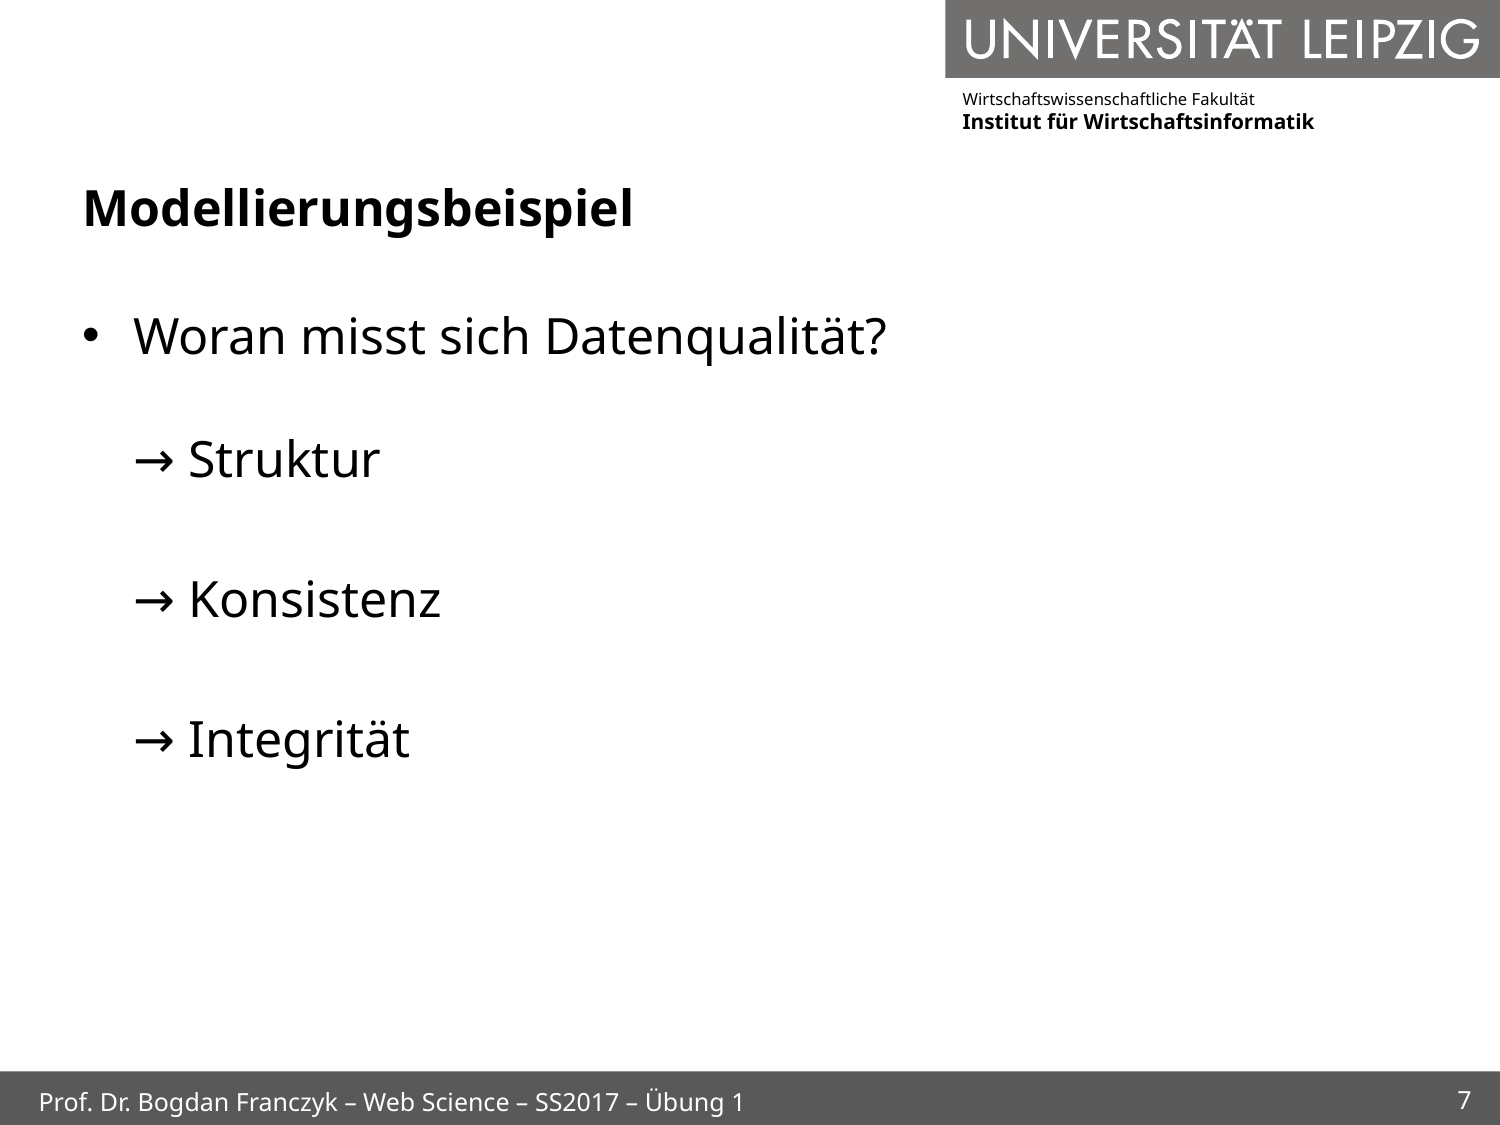

# Modellierungsbeispiel
Woran misst sich Datenqualität?
→ Struktur
→ Konsistenz
→ Integrität